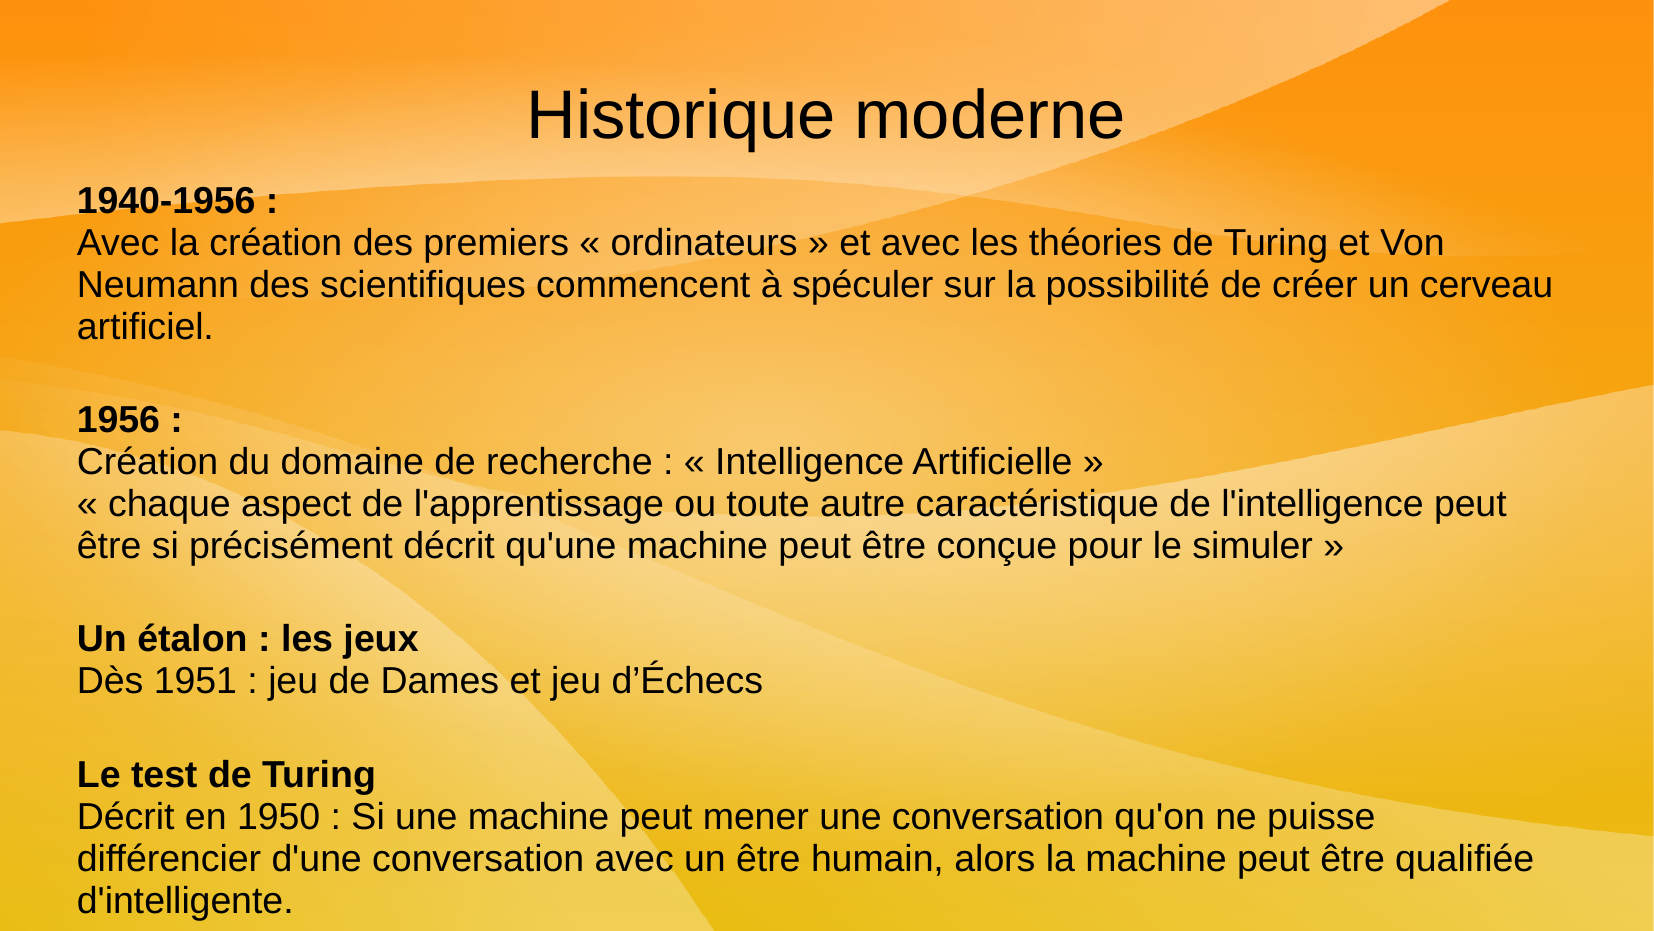

# Historique moderne
1940-1956 :
Avec la création des premiers « ordinateurs » et avec les théories de Turing et Von Neumann des scientifiques commencent à spéculer sur la possibilité de créer un cerveau artificiel.
1956 :
Création du domaine de recherche : « Intelligence Artificielle »
« chaque aspect de l'apprentissage ou toute autre caractéristique de l'intelligence peut être si précisément décrit qu'une machine peut être conçue pour le simuler »
Un étalon : les jeux
Dès 1951 : jeu de Dames et jeu d’Échecs
Le test de Turing
Décrit en 1950 : Si une machine peut mener une conversation qu'on ne puisse différencier d'une conversation avec un être humain, alors la machine peut être qualifiée d'intelligente.